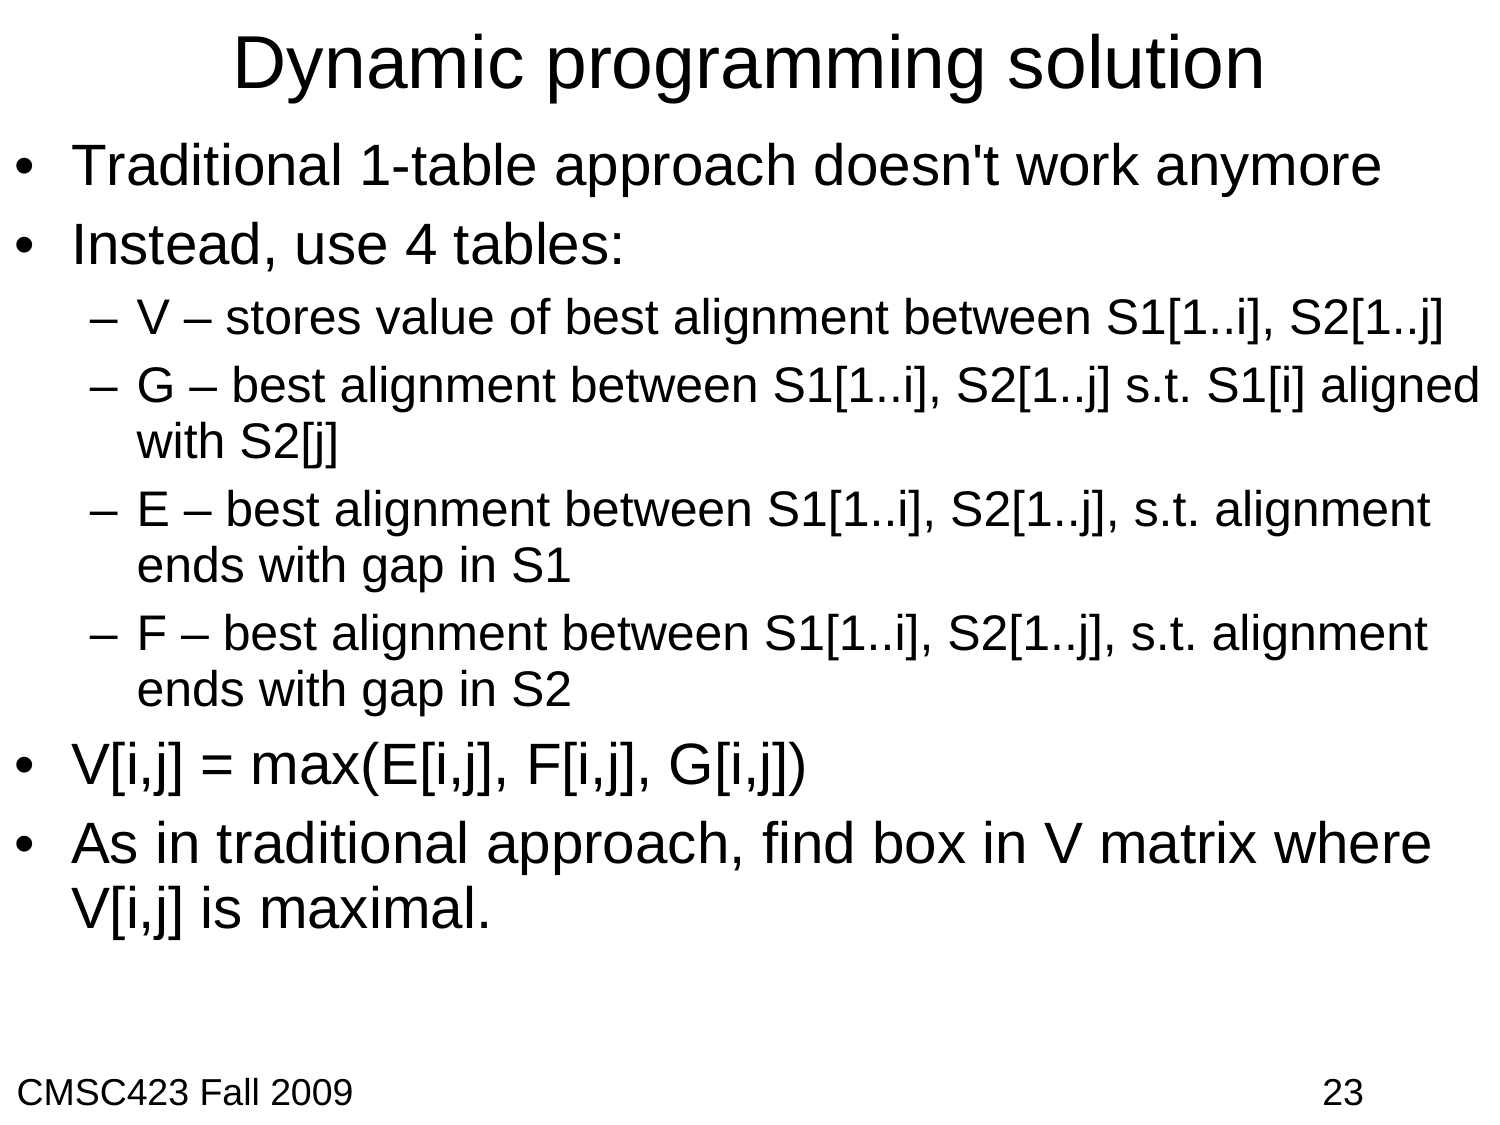

# Dynamic programming solution
Traditional 1-table approach doesn't work anymore
Instead, use 4 tables:
V – stores value of best alignment between S1[1..i], S2[1..j]
G – best alignment between S1[1..i], S2[1..j] s.t. S1[i] aligned with S2[j]
E – best alignment between S1[1..i], S2[1..j], s.t. alignment ends with gap in S1
F – best alignment between S1[1..i], S2[1..j], s.t. alignment ends with gap in S2
V[i,j] = max(E[i,j], F[i,j], G[i,j])
As in traditional approach, find box in V matrix where V[i,j] is maximal.
CMSC423 Fall 2009
23